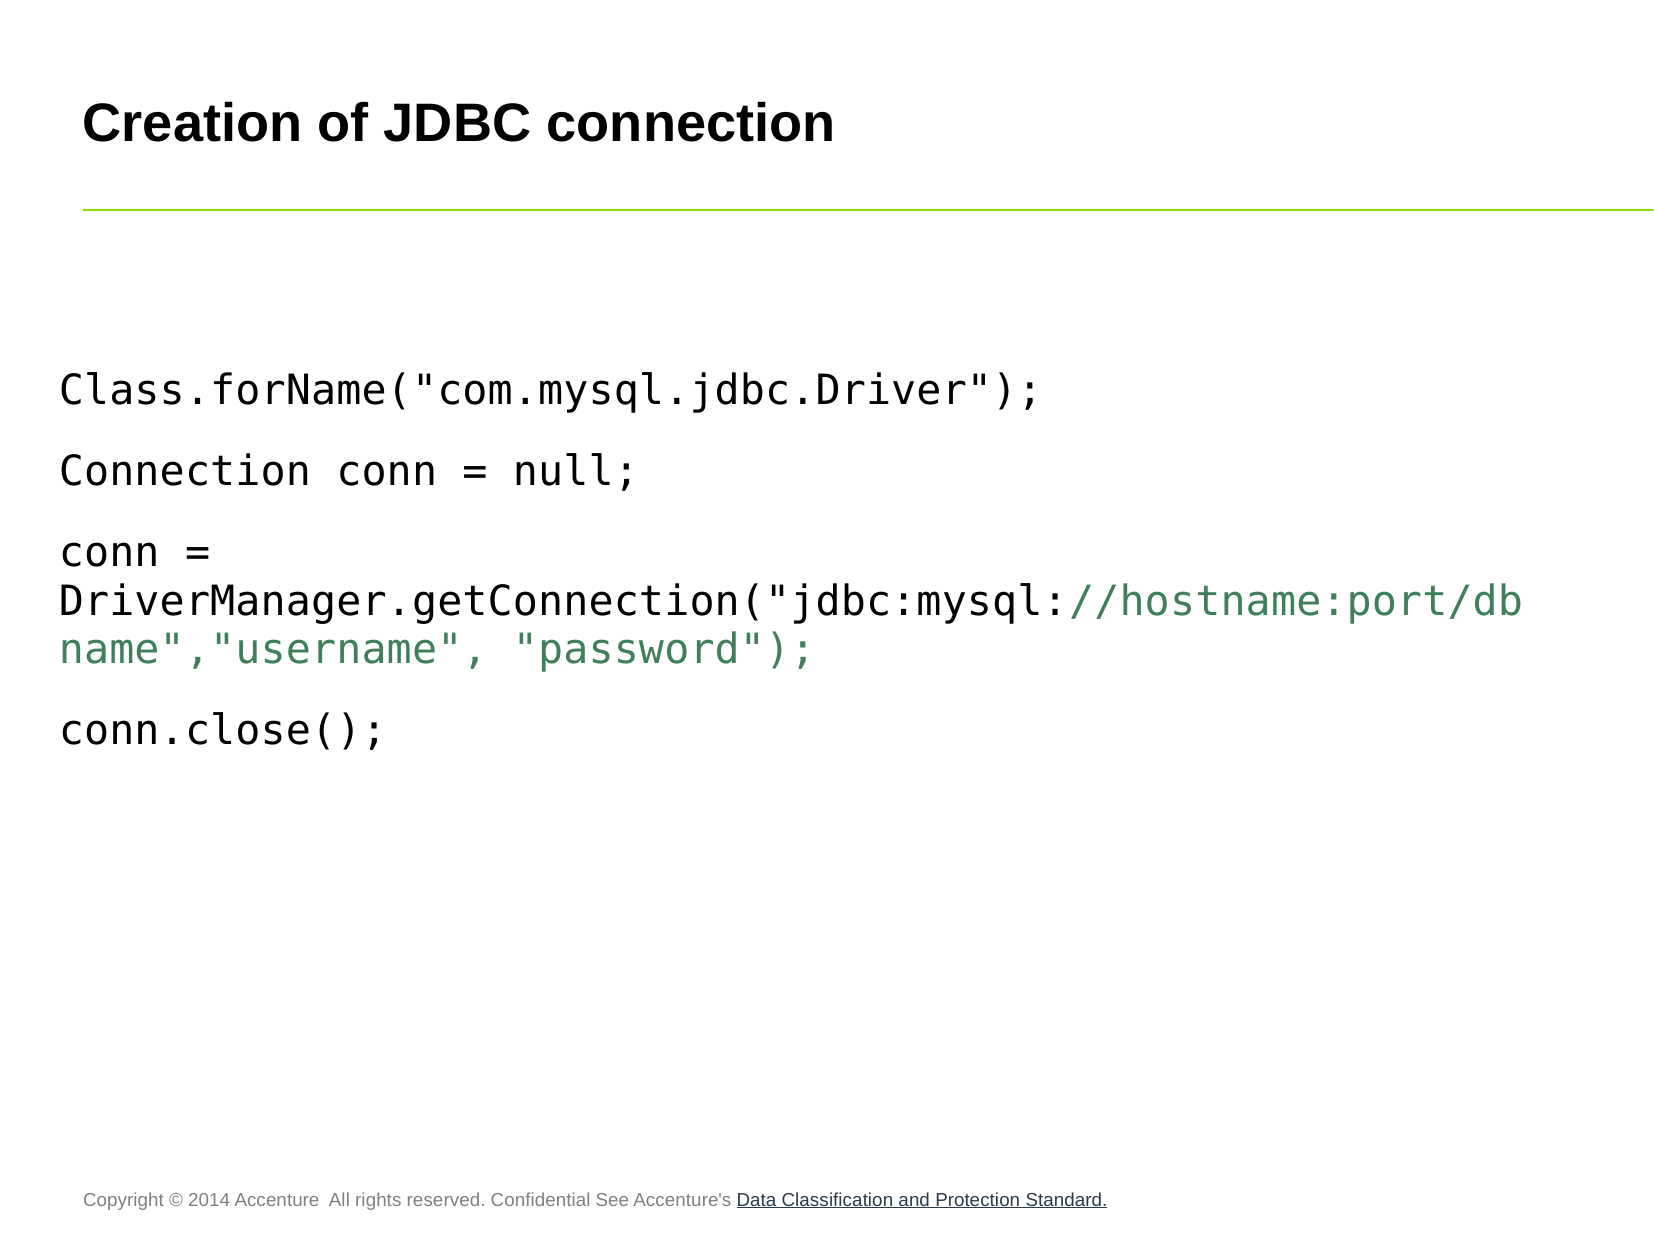

# Creation of JDBC connection
Class.forName("com.mysql.jdbc.Driver");
Connection conn = null;
conn = DriverManager.getConnection("jdbc:mysql://hostname:port/dbname","username", "password");
conn.close();